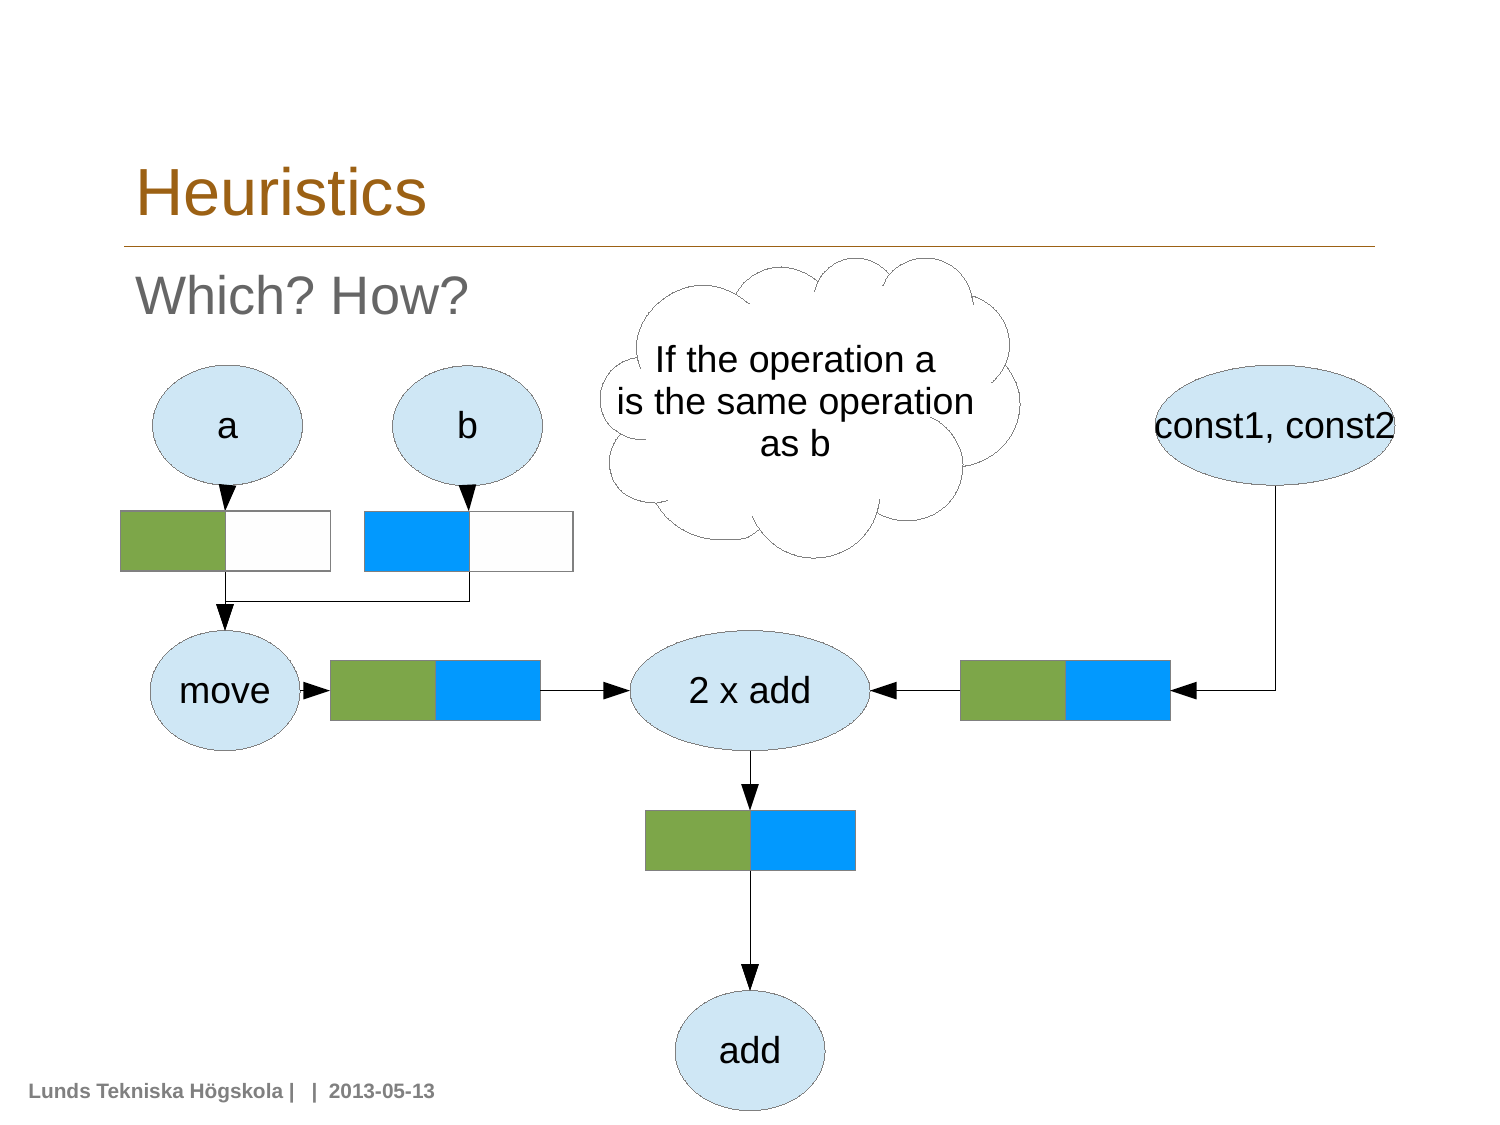

# Heuristics
Which? How?
If the operation a
is the same operation
as b
a
const1, const2
b
move
2 x add
add